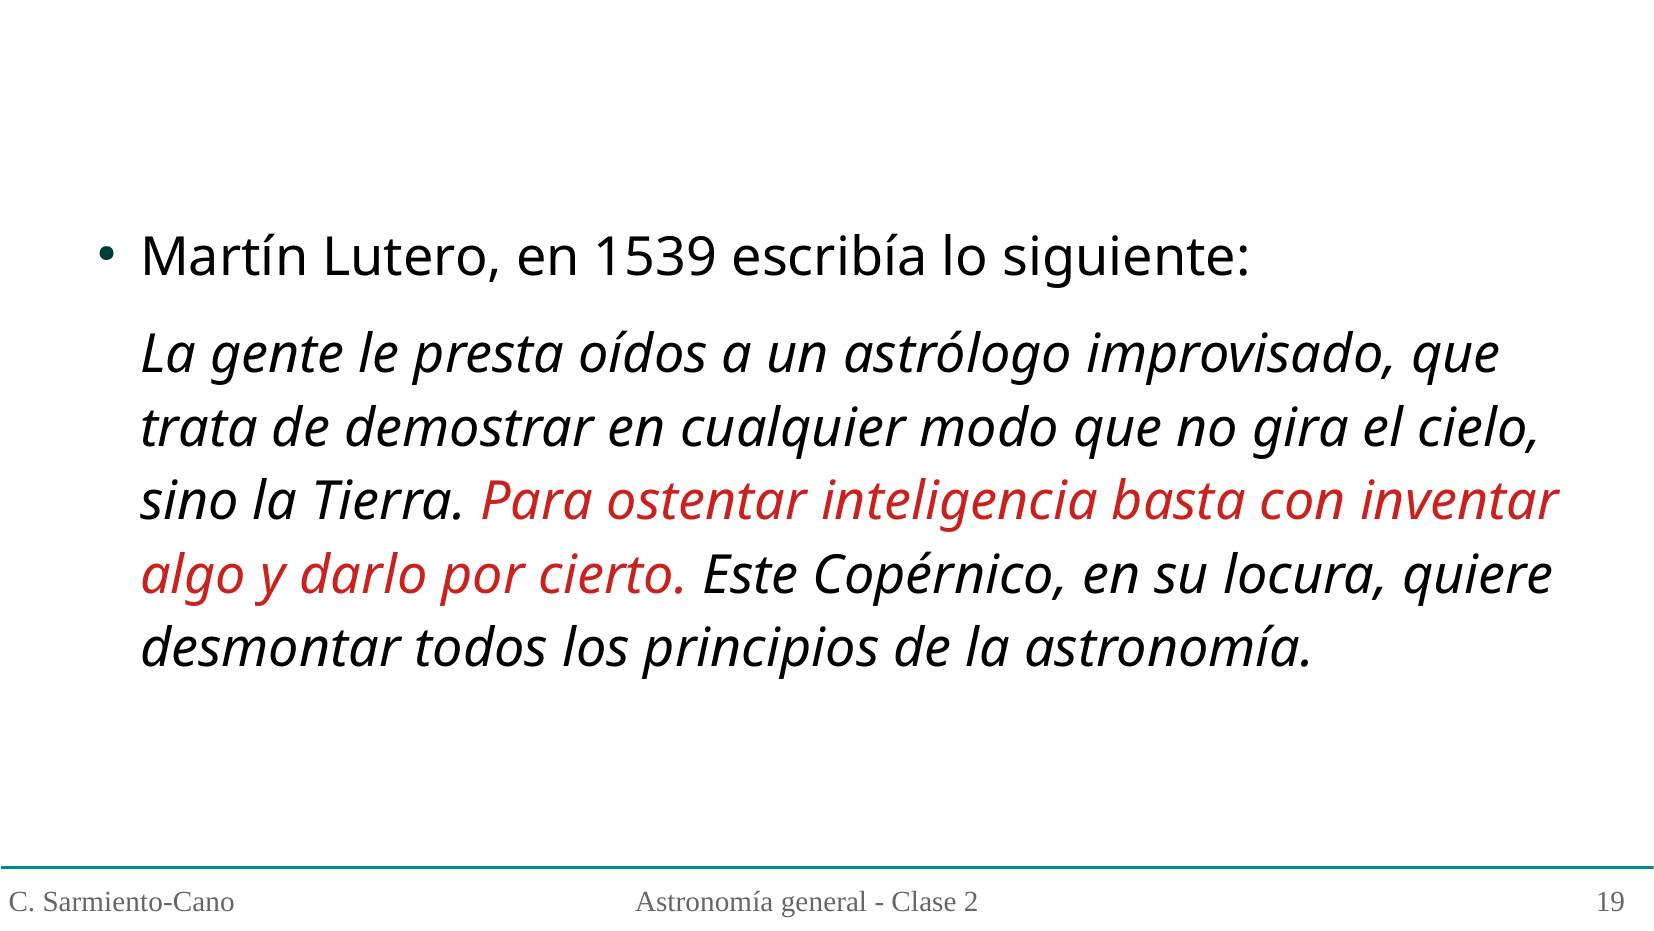

#
Martín Lutero, en 1539 escribía lo siguiente:
La gente le presta oídos a un astrólogo improvisado, que trata de demostrar en cualquier modo que no gira el cielo, sino la Tierra. Para ostentar inteligencia basta con inventar algo y darlo por cierto. Este Copérnico, en su locura, quiere desmontar todos los principios de la astronomía.
19